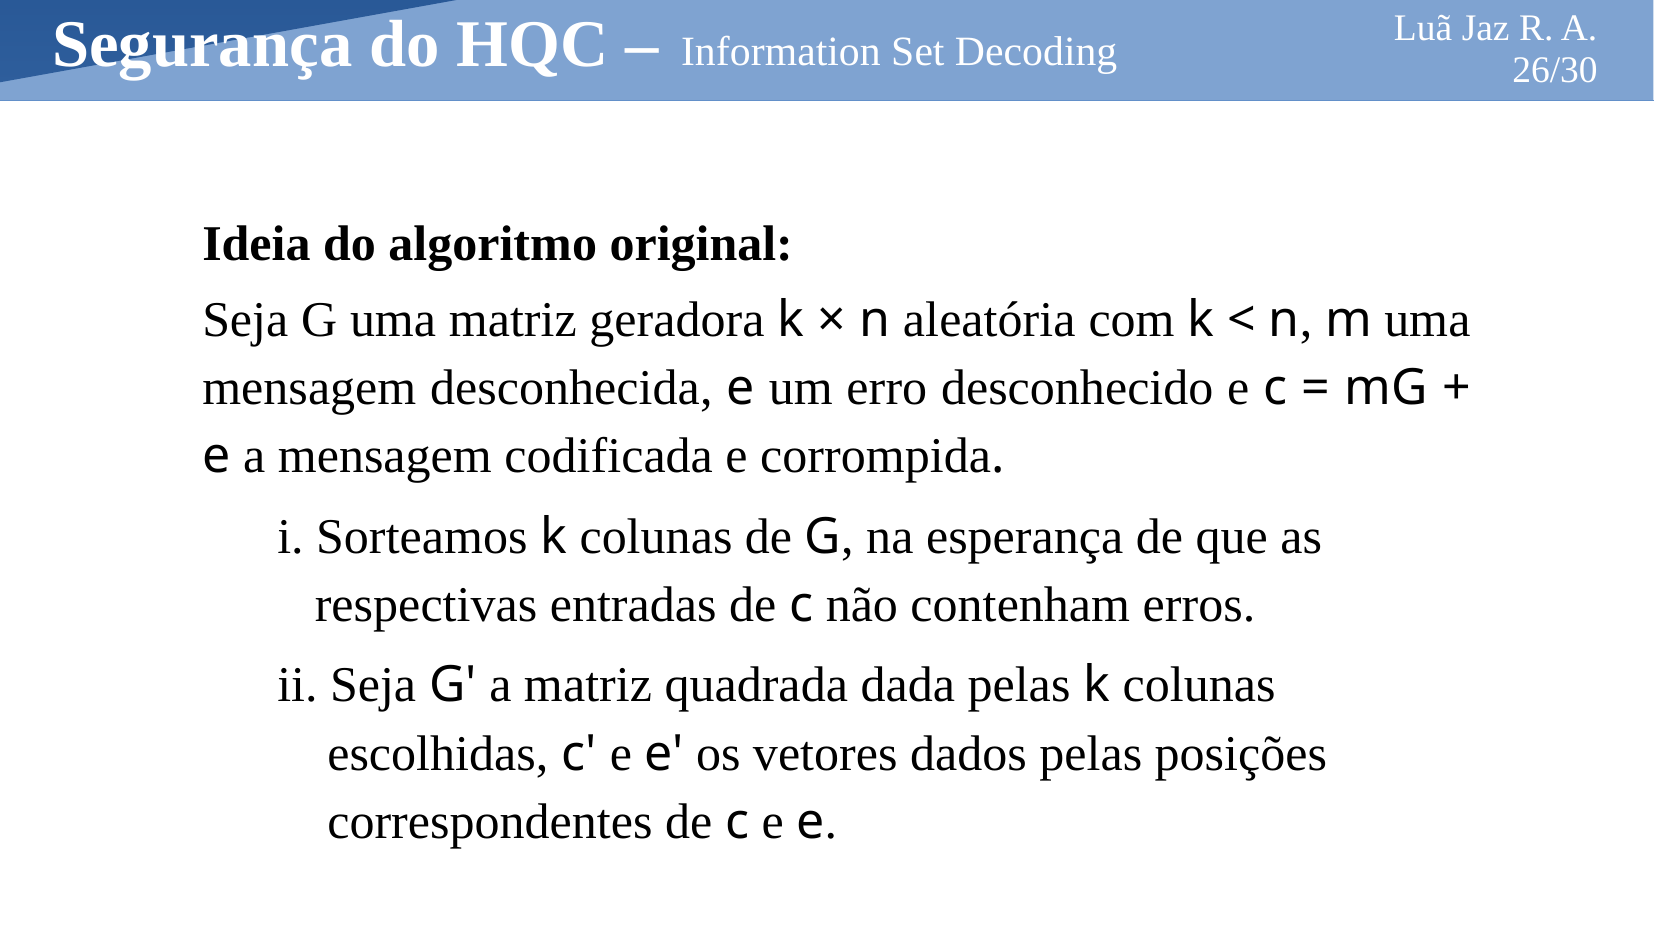

Segurança do HQC –
Luã Jaz R. A.
26/30
Information Set Decoding
Ideia do algoritmo original:
Seja G uma matriz geradora k × n aleatória com k < n, m uma mensagem desconhecida, e um erro desconhecido e c = mG + e a mensagem codificada e corrompida.
	i. Sorteamos k colunas de G, na esperança de que as
 respectivas entradas de c não contenham erros.
	ii. Seja G' a matriz quadrada dada pelas k colunas
 escolhidas, c' e e' os vetores dados pelas posições
 correspondentes de c e e.